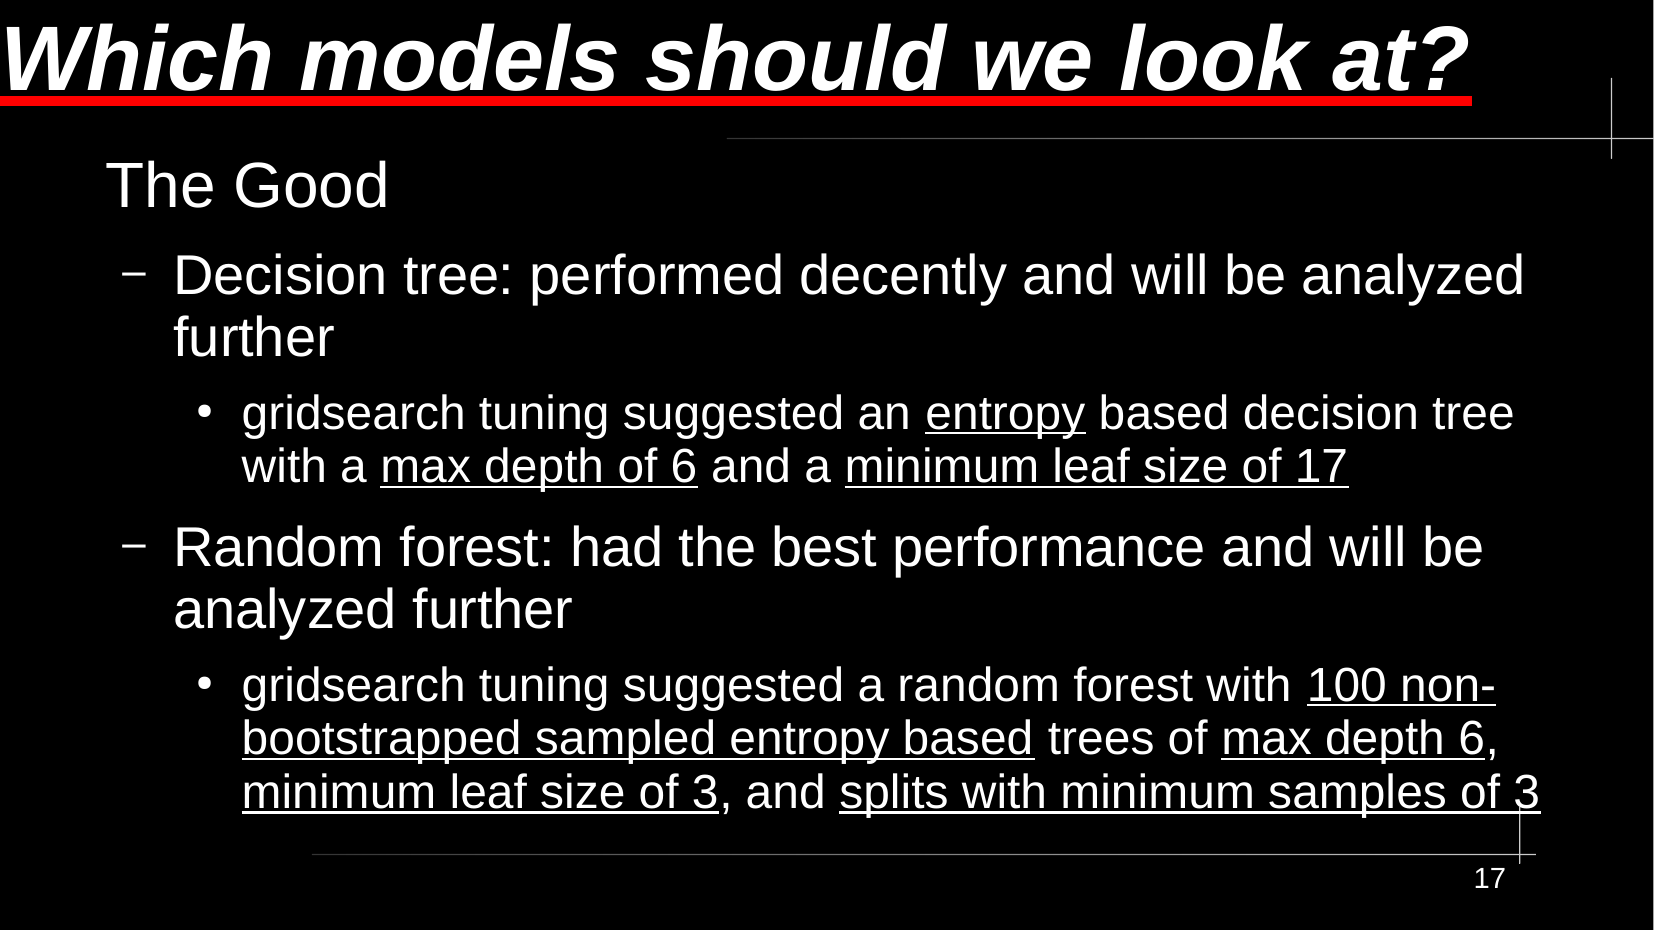

# Which models should we look at?
The Good
Decision tree: performed decently and will be analyzed further
gridsearch tuning suggested an entropy based decision tree with a max depth of 6 and a minimum leaf size of 17
Random forest: had the best performance and will be analyzed further
gridsearch tuning suggested a random forest with 100 non-bootstrapped sampled entropy based trees of max depth 6, minimum leaf size of 3, and splits with minimum samples of 3
17